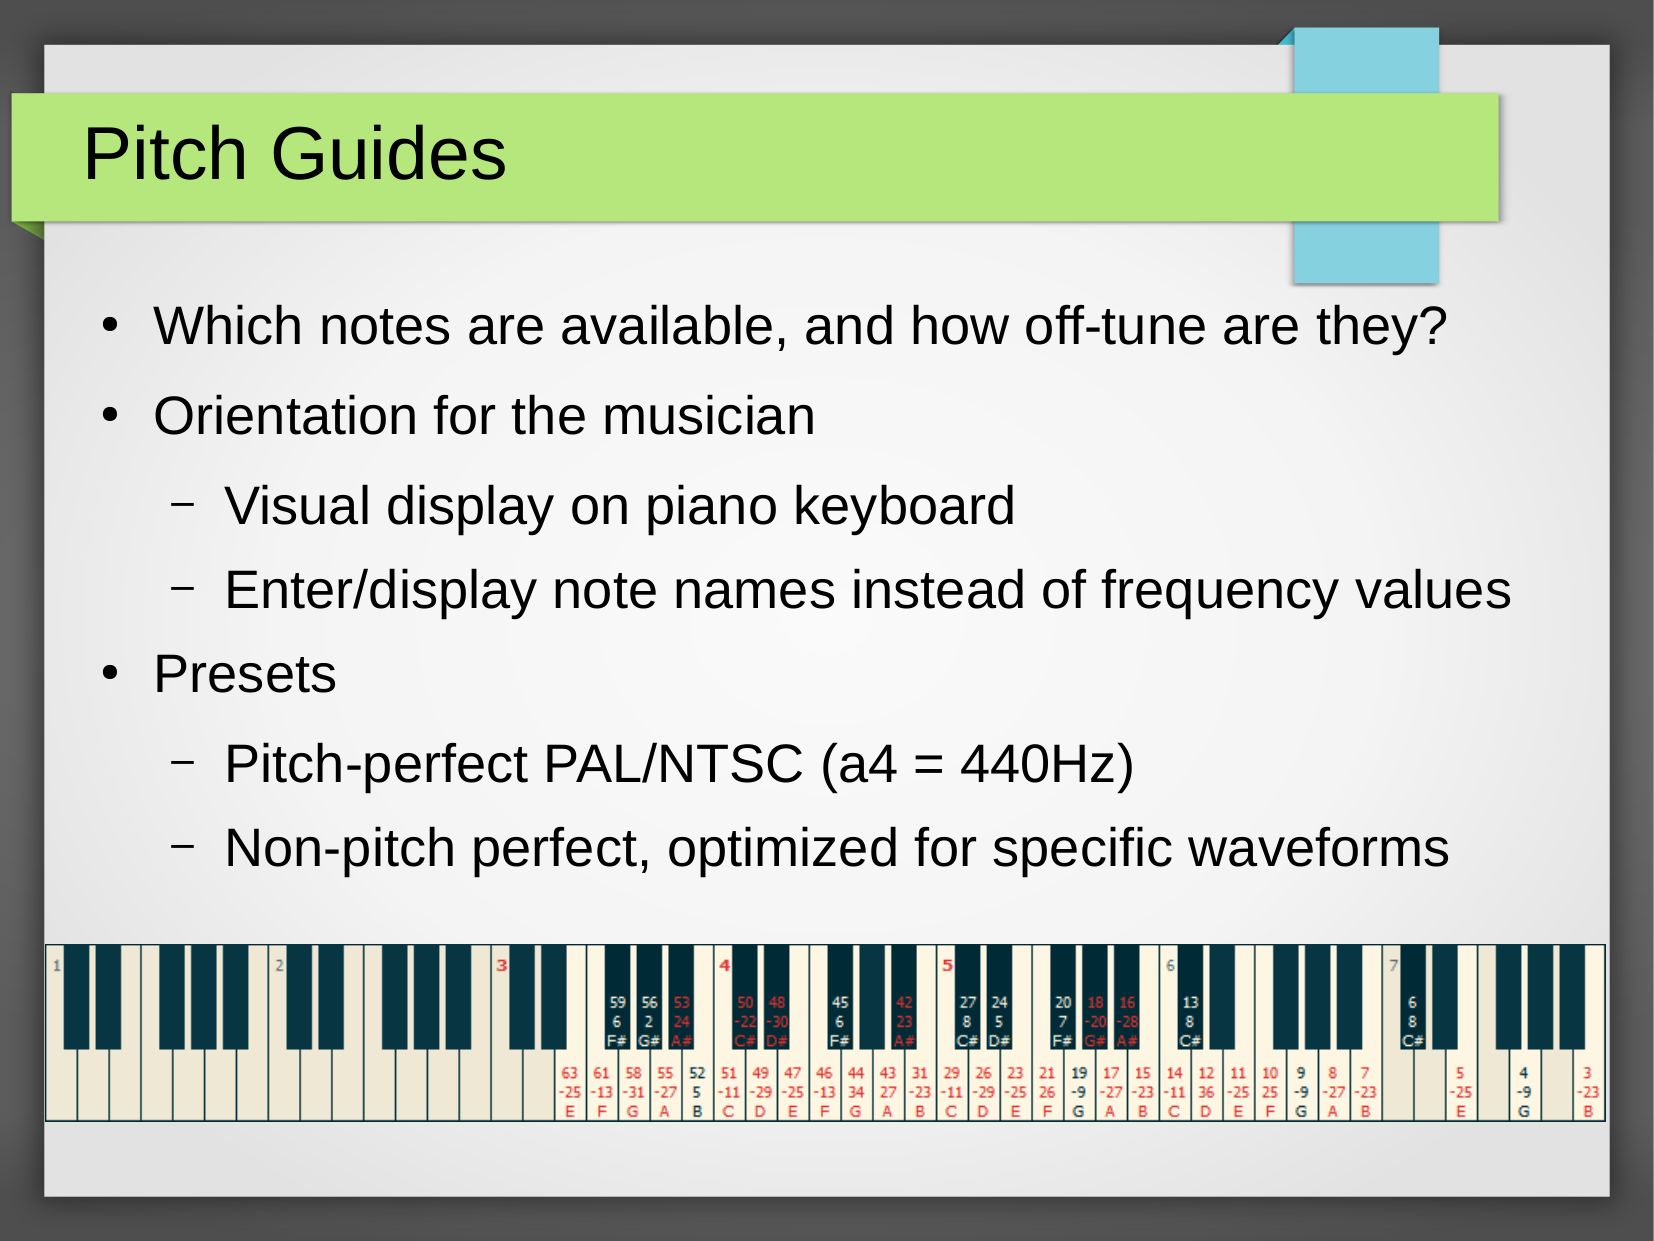

# Pitch Guides
Which notes are available, and how off-tune are they?
Orientation for the musician
Visual display on piano keyboard
Enter/display note names instead of frequency values
Presets
Pitch-perfect PAL/NTSC (a4 = 440Hz)
Non-pitch perfect, optimized for specific waveforms